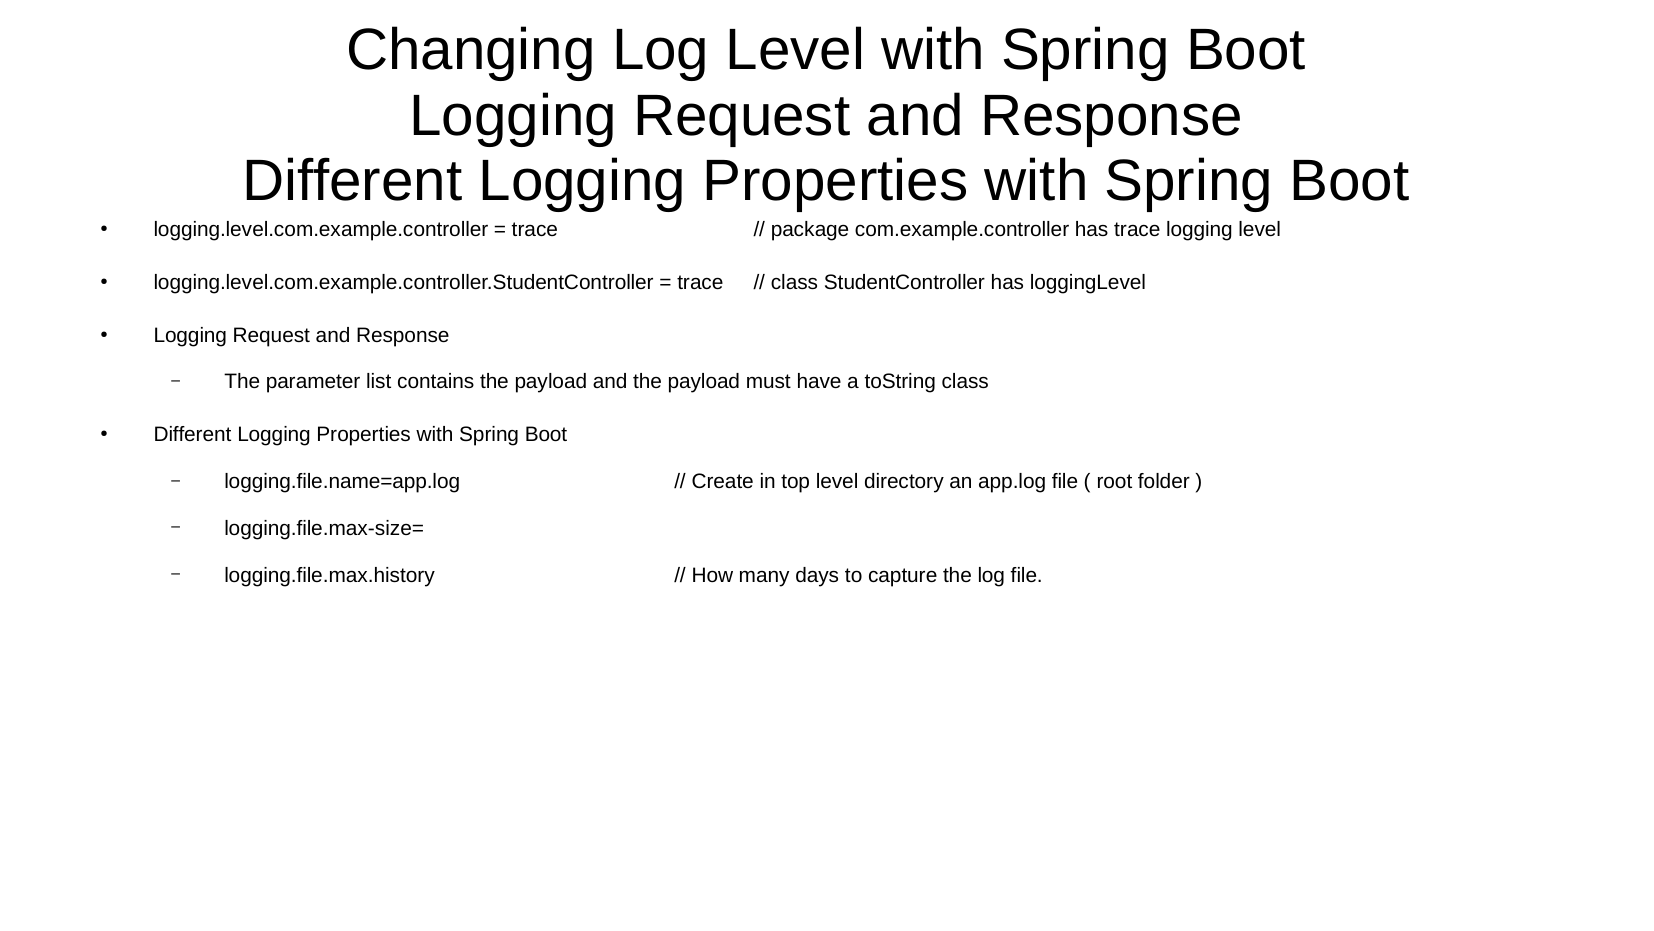

# Changing Log Level with Spring Boot Logging Request and Response Different Logging Properties with Spring Boot
logging.level.com.example.controller = trace			// package com.example.controller has trace logging level
logging.level.com.example.controller.StudentController = trace	// class StudentController has loggingLevel
Logging Request and Response
The parameter list contains the payload and the payload must have a toString class
Different Logging Properties with Spring Boot
logging.file.name=app.log			// Create in top level directory an app.log file ( root folder )
logging.file.max-size=
logging.file.max.history				// How many days to capture the log file.